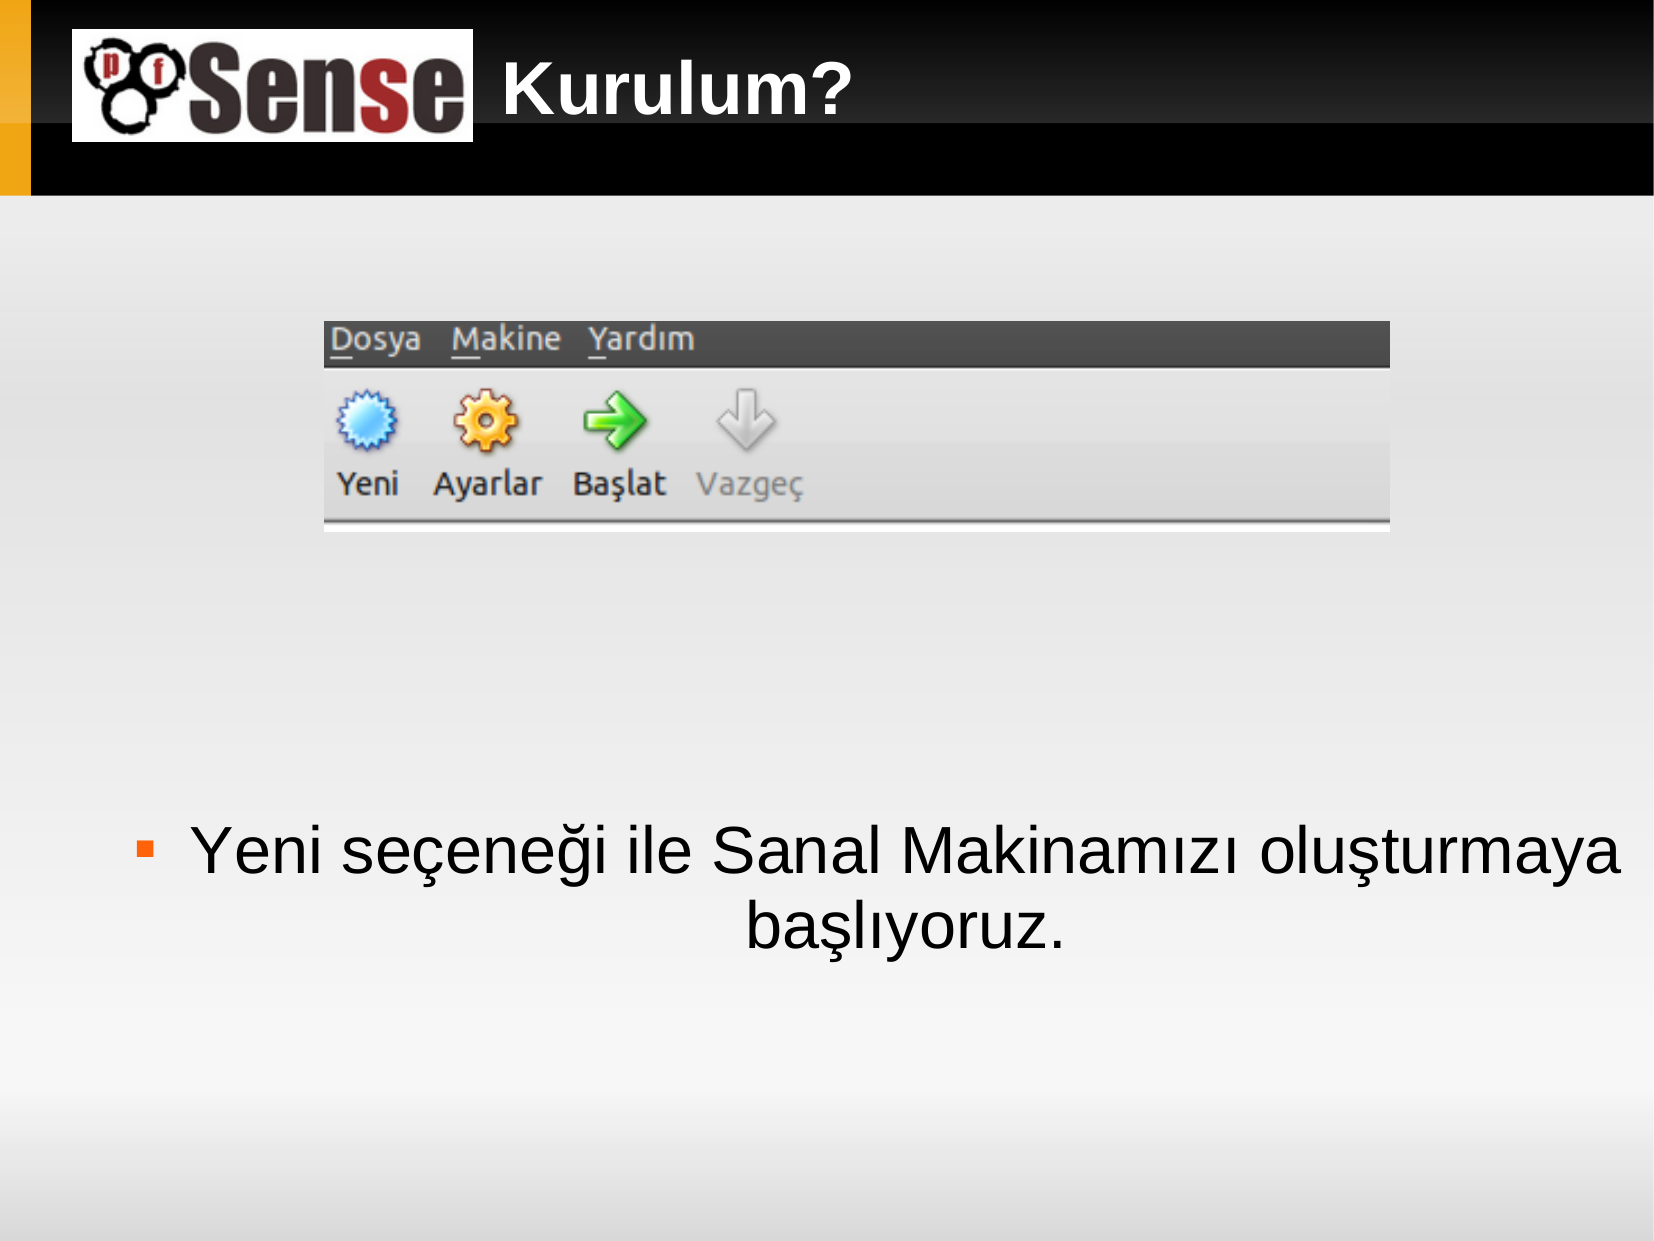

# Kurulum?
Yeni seçeneği ile Sanal Makinamızı oluşturmaya başlıyoruz.